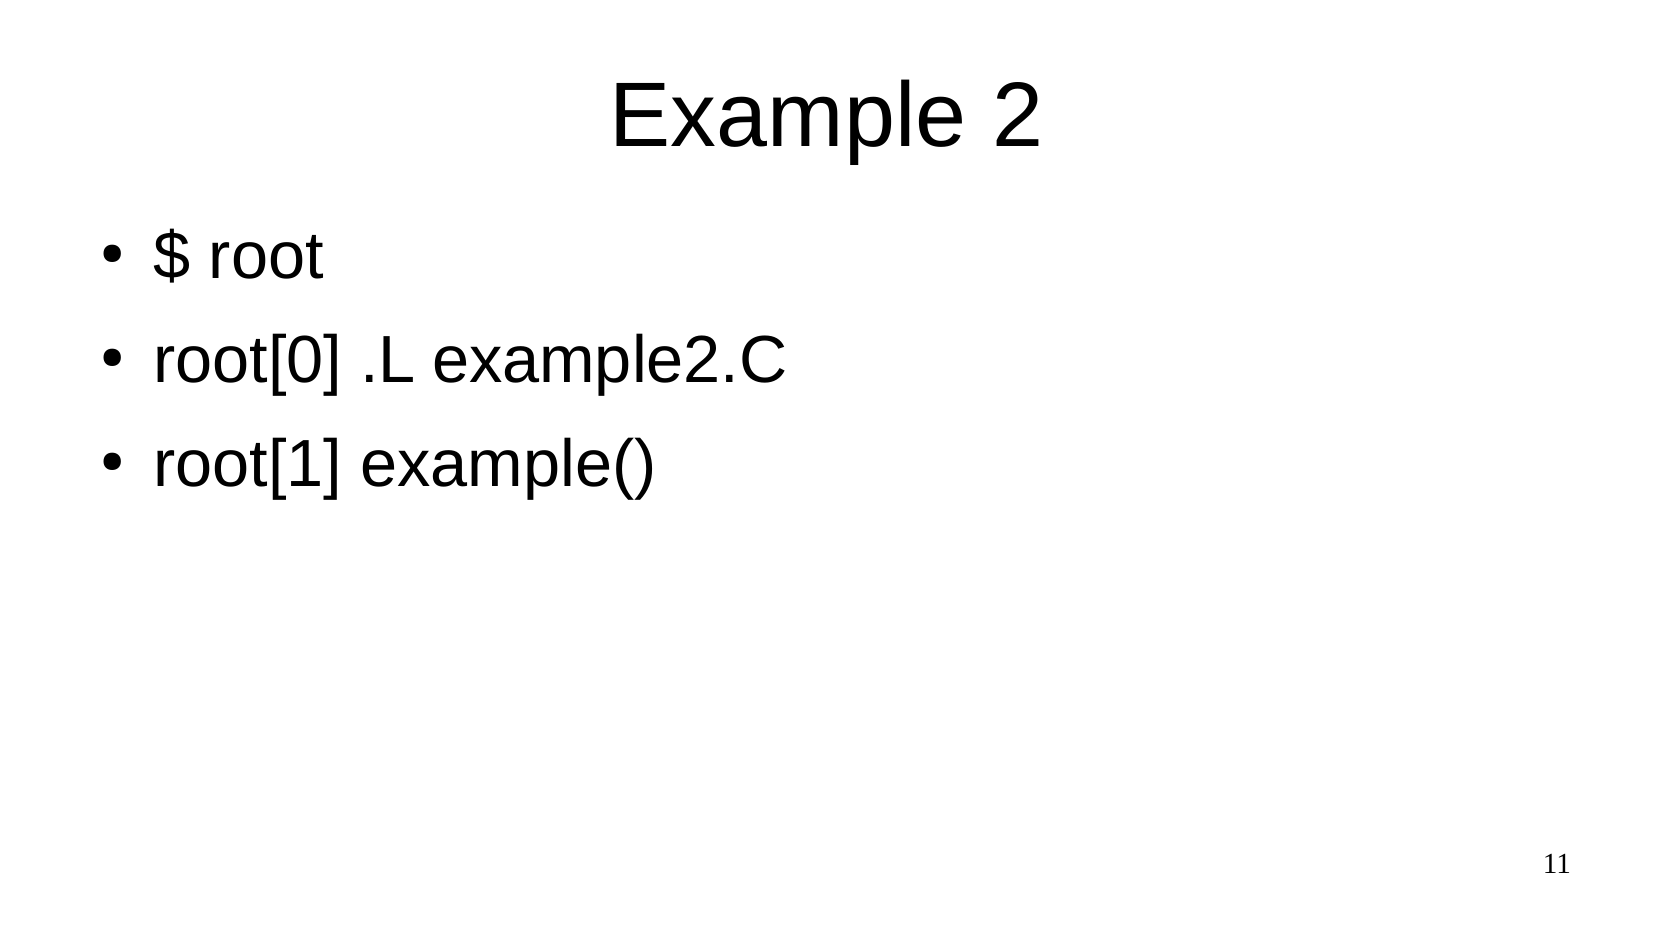

# Example 2
$ root
root[0] .L example2.C
root[1] example()
11